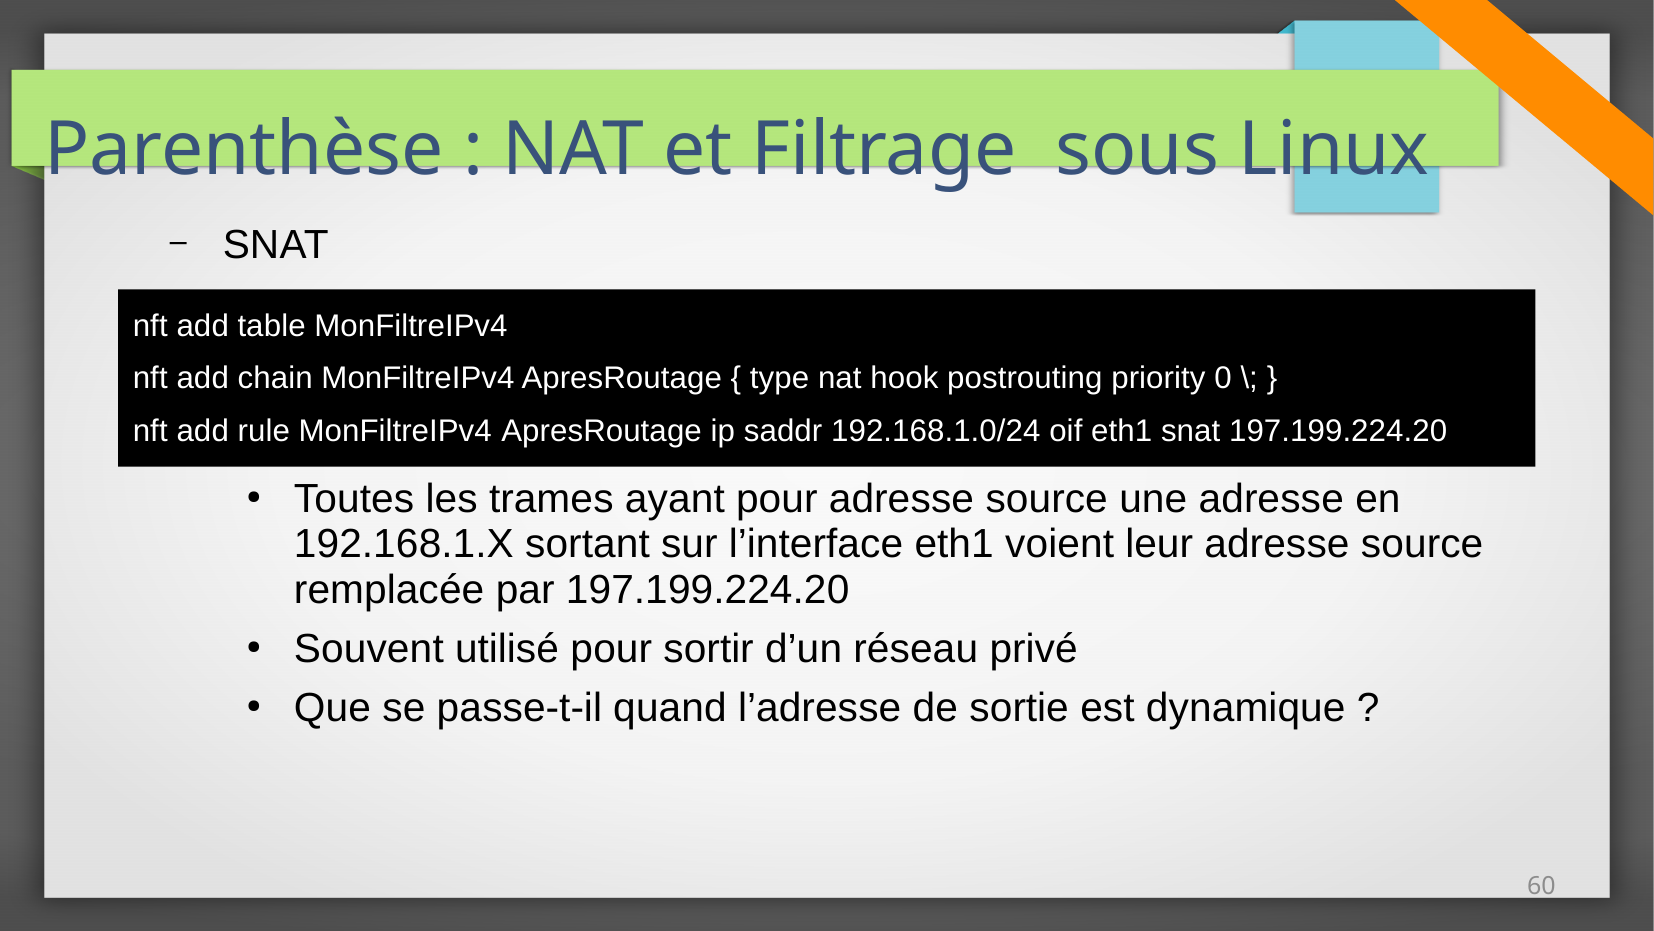

Parenthèse : NAT et Filtrage sous Linux
# SNAT
Toutes les trames ayant pour adresse source une adresse en 192.168.1.X sortant sur l’interface eth1 voient leur adresse source remplacée par 197.199.224.20
Souvent utilisé pour sortir d’un réseau privé
Que se passe-t-il quand l’adresse de sortie est dynamique ?
nft add table MonFiltreIPv4
nft add chain MonFiltreIPv4 ApresRoutage { type nat hook postrouting priority 0 \; }
nft add rule MonFiltreIPv4 ApresRoutage ip saddr 192.168.1.0/24 oif eth1 snat 197.199.224.20